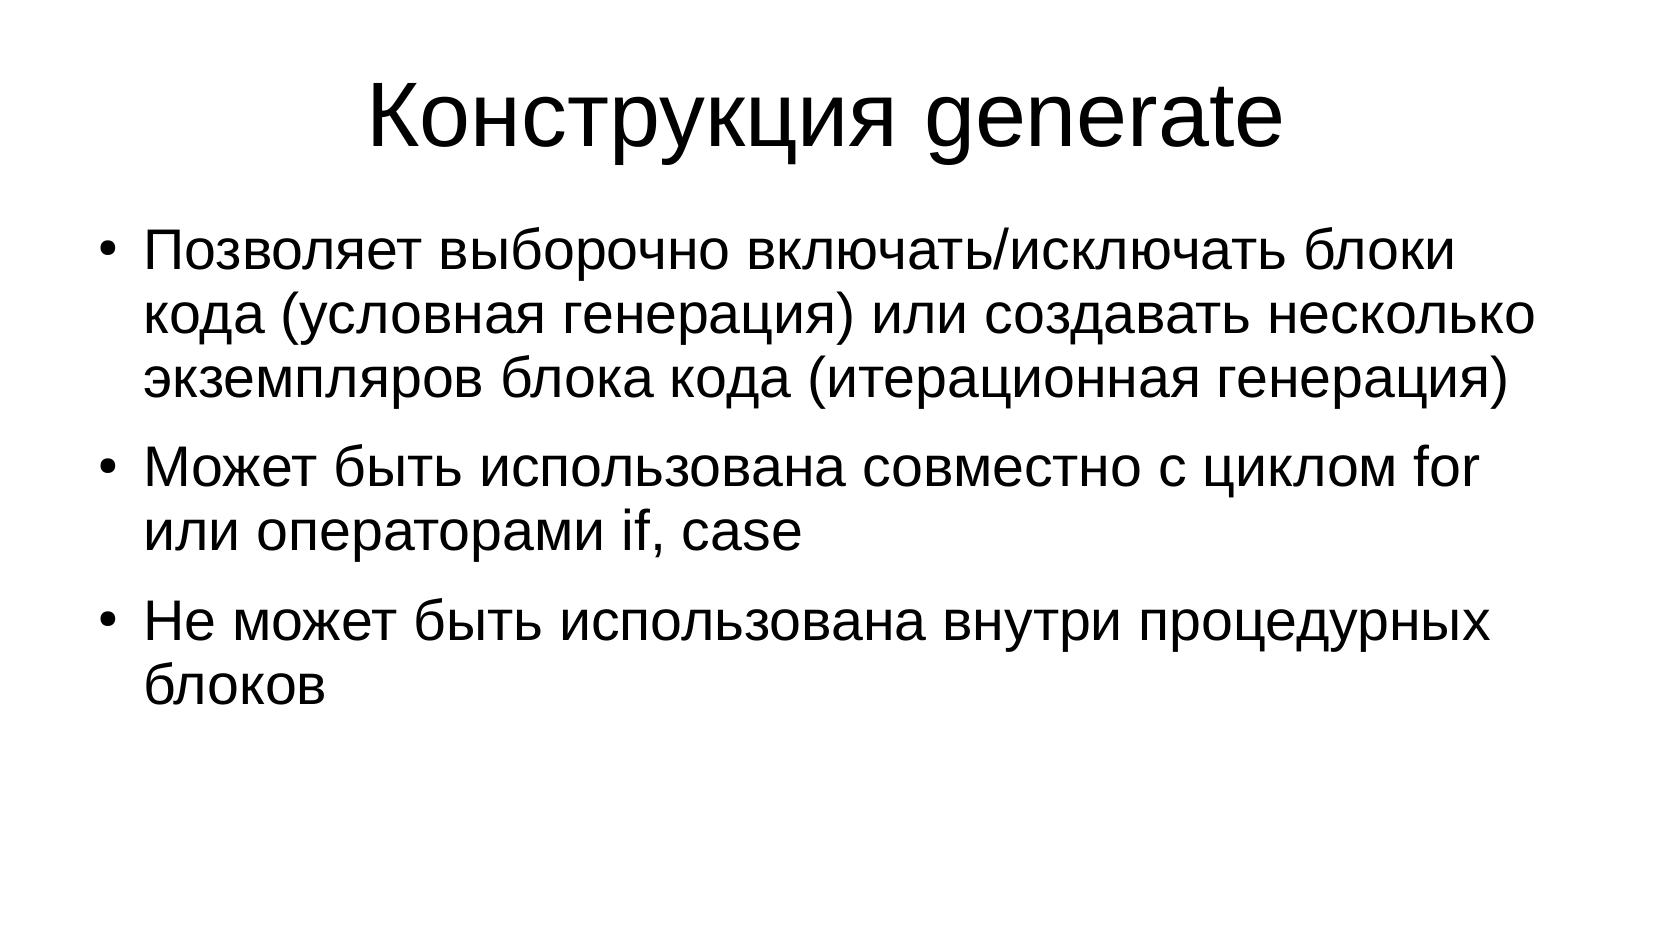

# Конструкция generate
Позволяет выборочно включать/исключать блоки кода (условная генерация) или создавать несколько экземпляров блока кода (итерационная генерация)
Может быть использована совместно с циклом for или операторами if, case
Не может быть использована внутри процедурных блоков